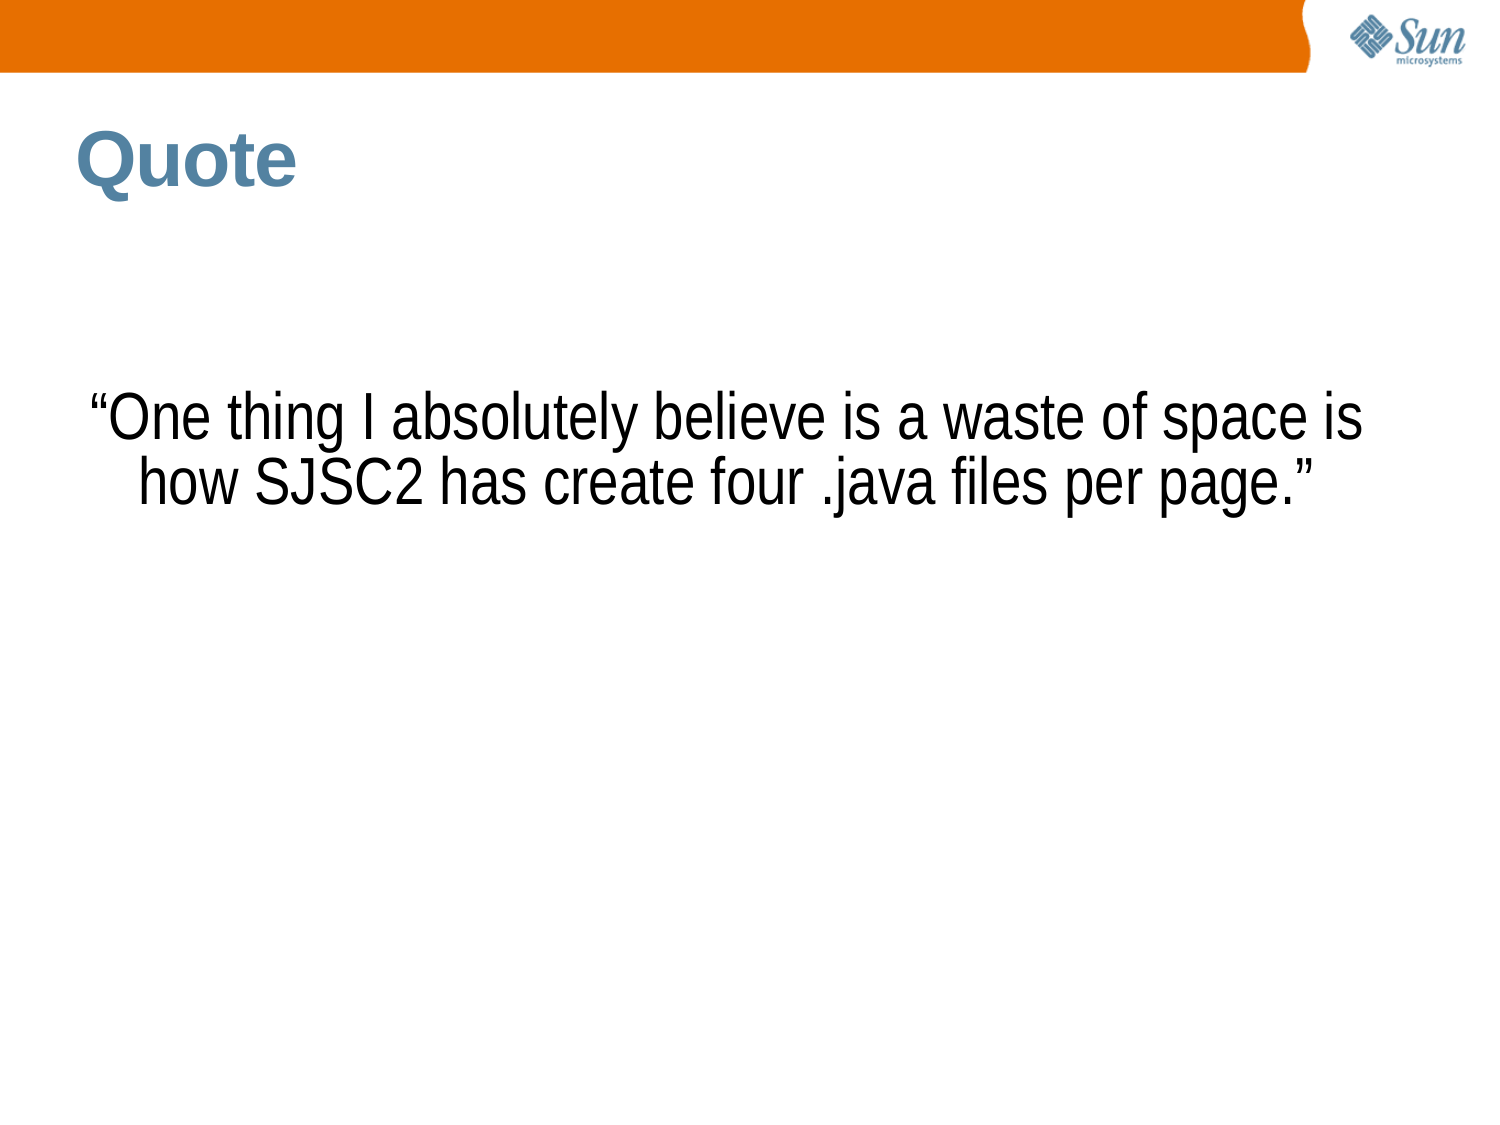

Quote
# “One thing I absolutely believe is a waste of space is how SJSC2 has create four .java files per page.”